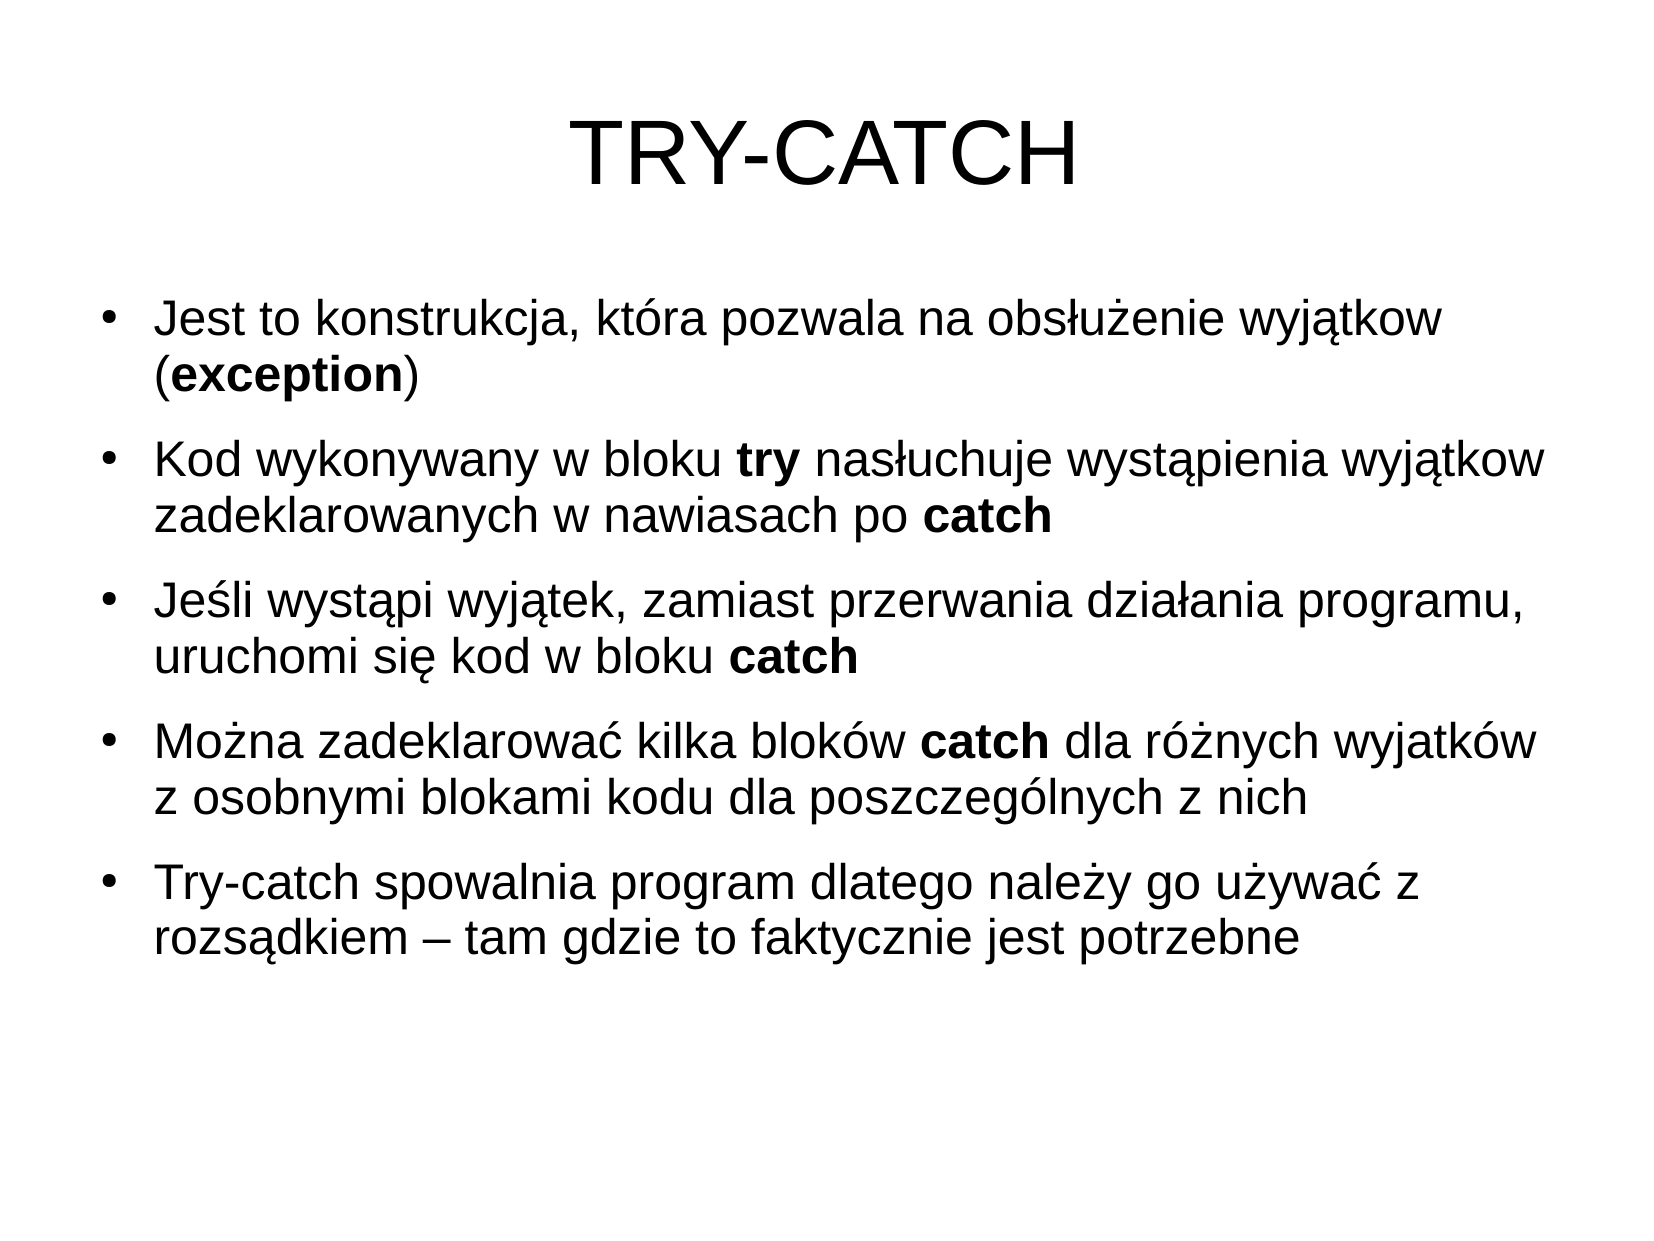

# TRY-CATCH
Jest to konstrukcja, która pozwala na obsłużenie wyjątkow (exception)
Kod wykonywany w bloku try nasłuchuje wystąpienia wyjątkow zadeklarowanych w nawiasach po catch
Jeśli wystąpi wyjątek, zamiast przerwania działania programu, uruchomi się kod w bloku catch
Można zadeklarować kilka bloków catch dla różnych wyjatków z osobnymi blokami kodu dla poszczególnych z nich
Try-catch spowalnia program dlatego należy go używać z rozsądkiem – tam gdzie to faktycznie jest potrzebne